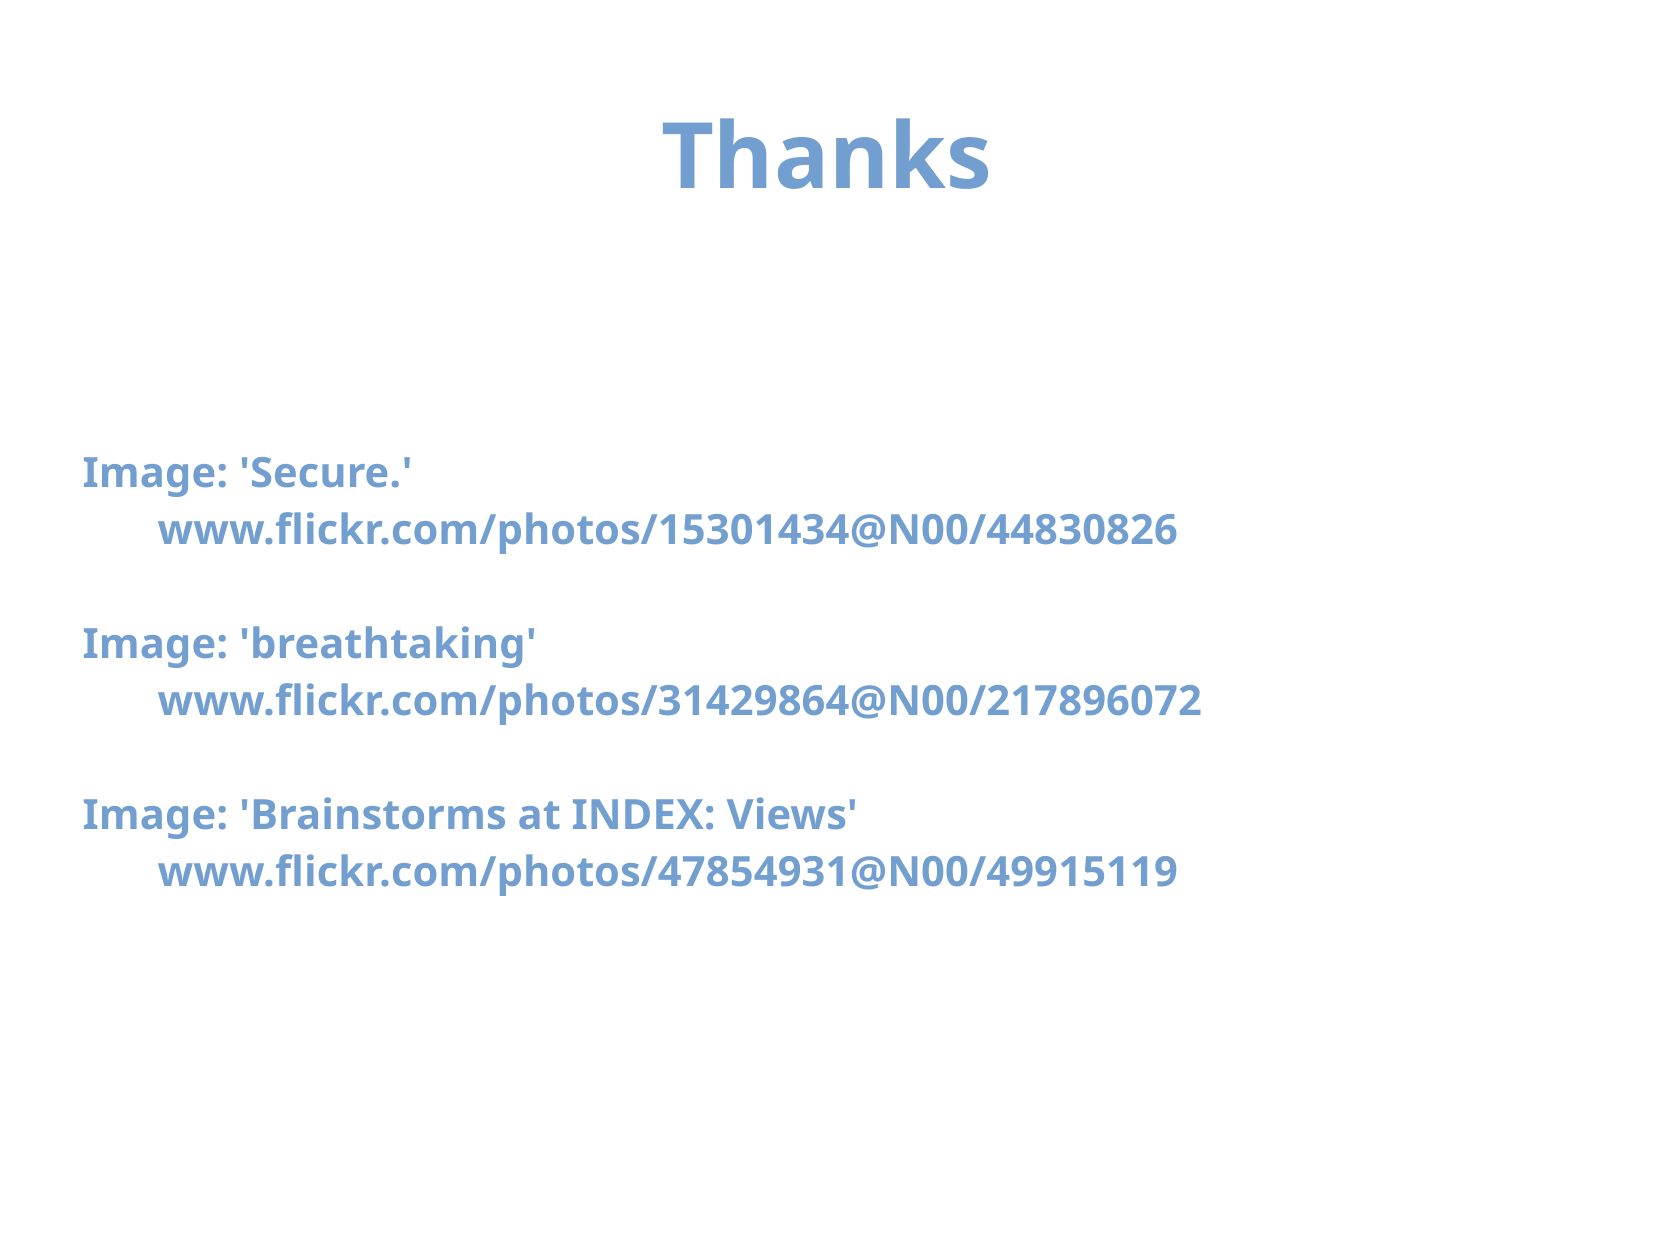

Thanks
# Image: 'Secure.'
	www.flickr.com/photos/15301434@N00/44830826
Image: 'breathtaking'
	www.flickr.com/photos/31429864@N00/217896072
Image: 'Brainstorms at INDEX: Views'
	www.flickr.com/photos/47854931@N00/49915119